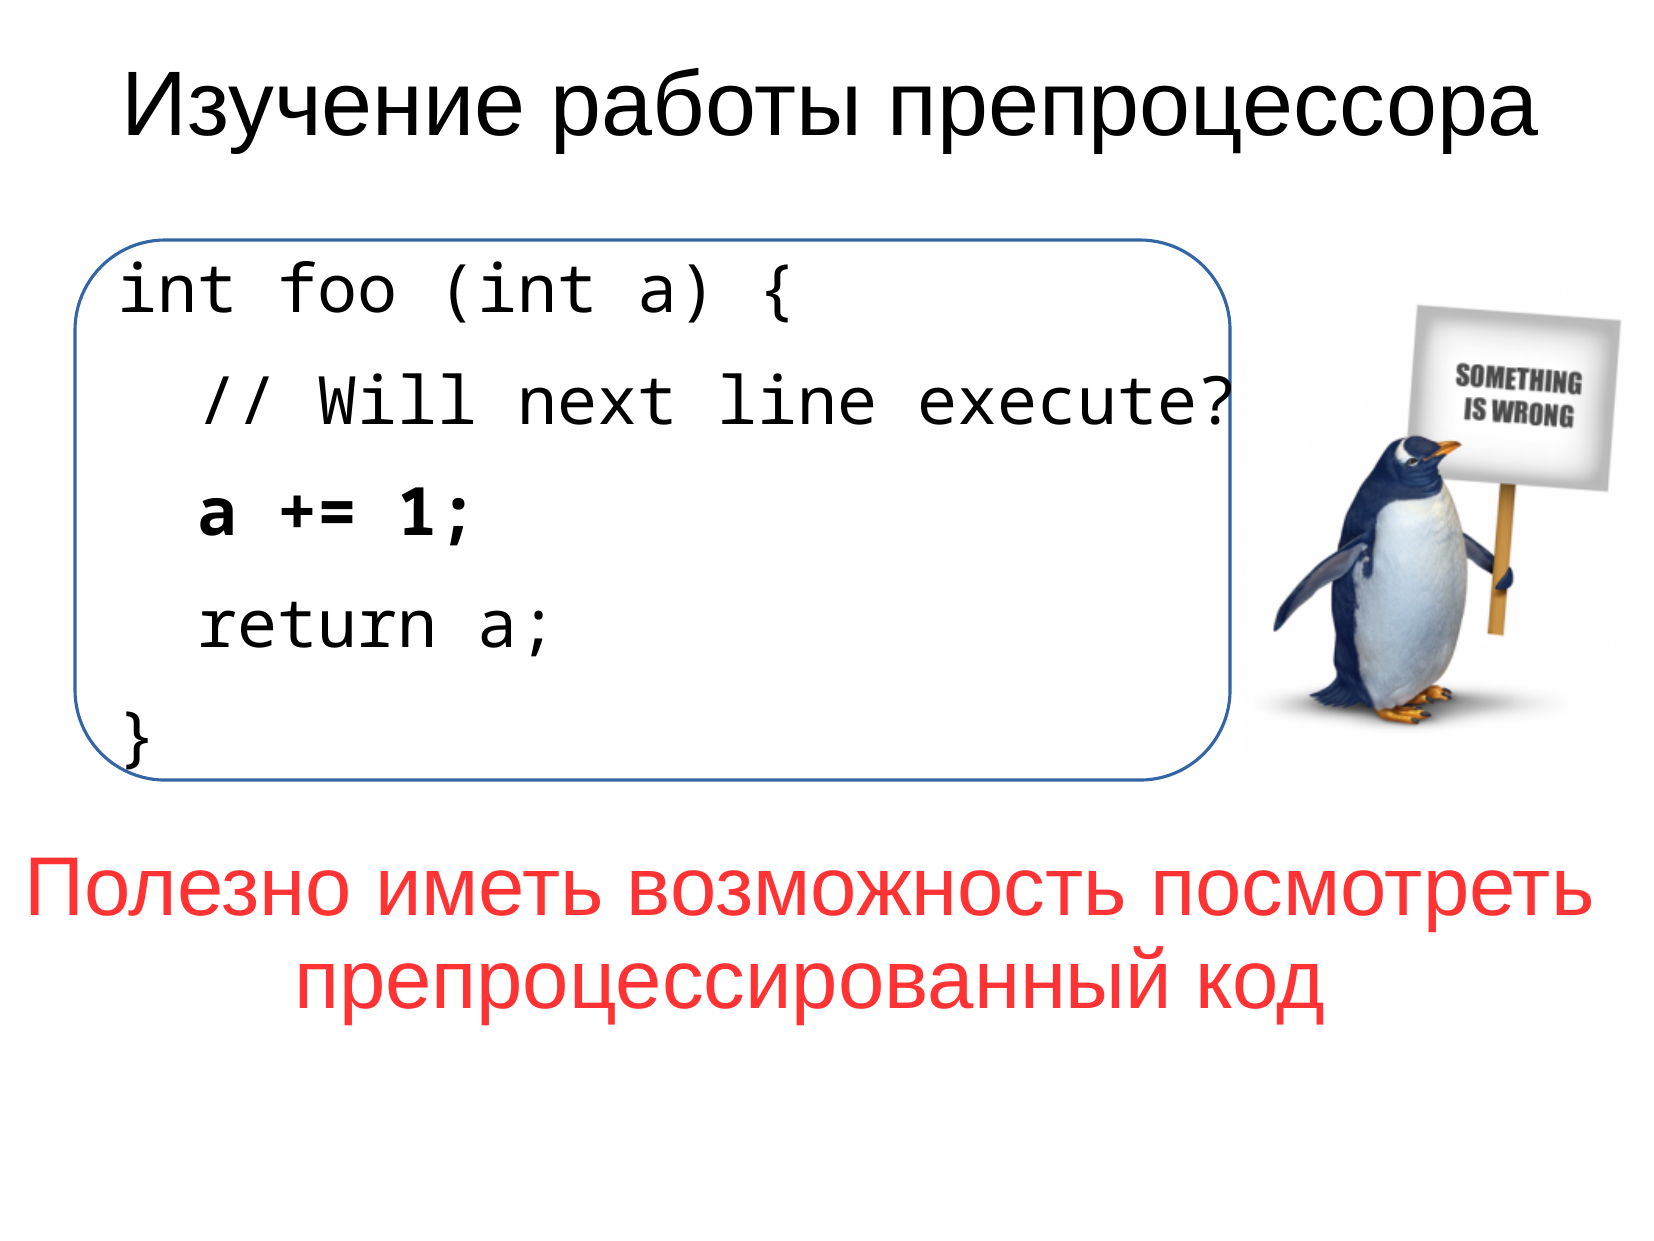

# Изучение работы препроцессора
int foo (int a) {
 // Will next line execute???/
 a += 1;
 return a;
}
Полезно иметь возможность посмотреть препроцессированный код